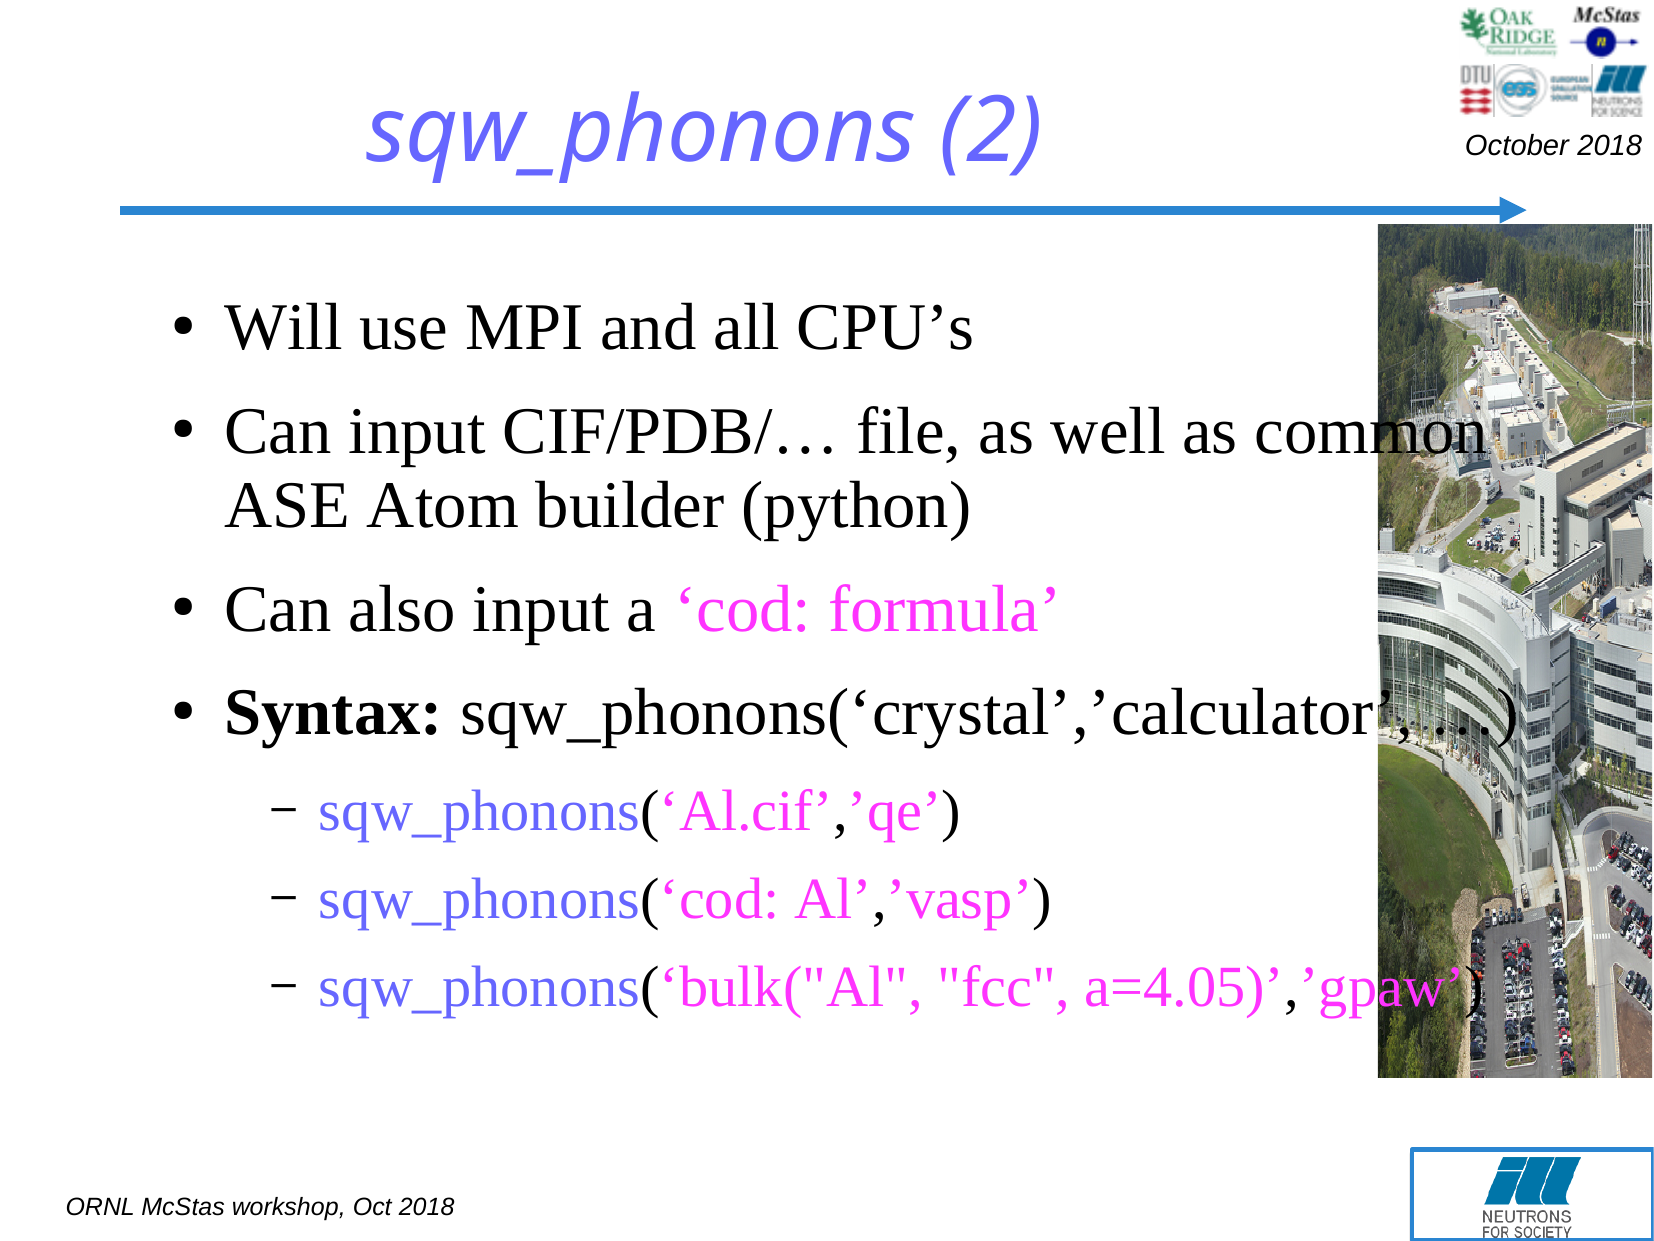

# sqw_phonons (2)
Will use MPI and all CPU’s
Can input CIF/PDB/… file, as well as common ASE Atom builder (python)
Can also input a ‘cod: formula’
Syntax: sqw_phonons(‘crystal’,’calculator’, …)
sqw_phonons(‘Al.cif’,’qe’)
sqw_phonons(‘cod: Al’,’vasp’)
sqw_phonons(‘bulk("Al", "fcc", a=4.05)’,’gpaw’)